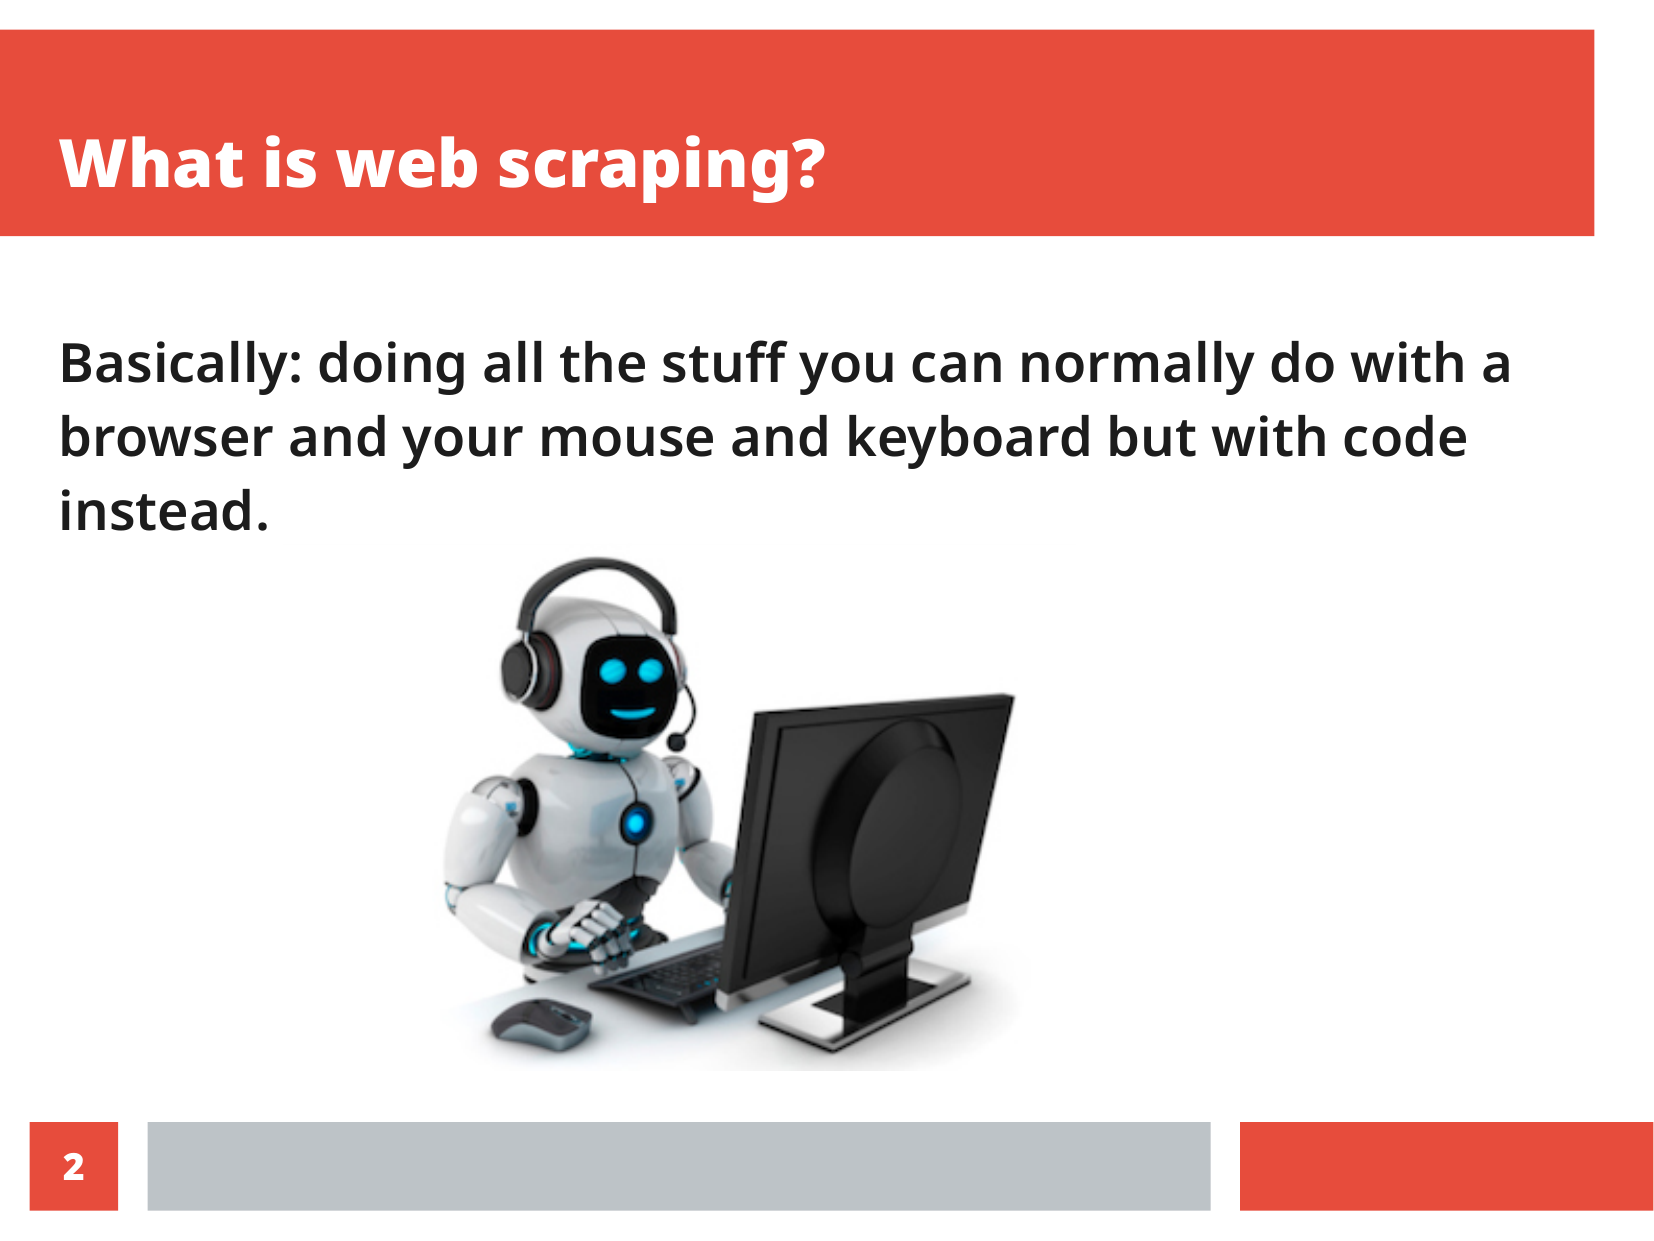

# What is web scraping?
Basically: doing all the stuff you can normally do with a browser and your mouse and keyboard but with code instead.
2